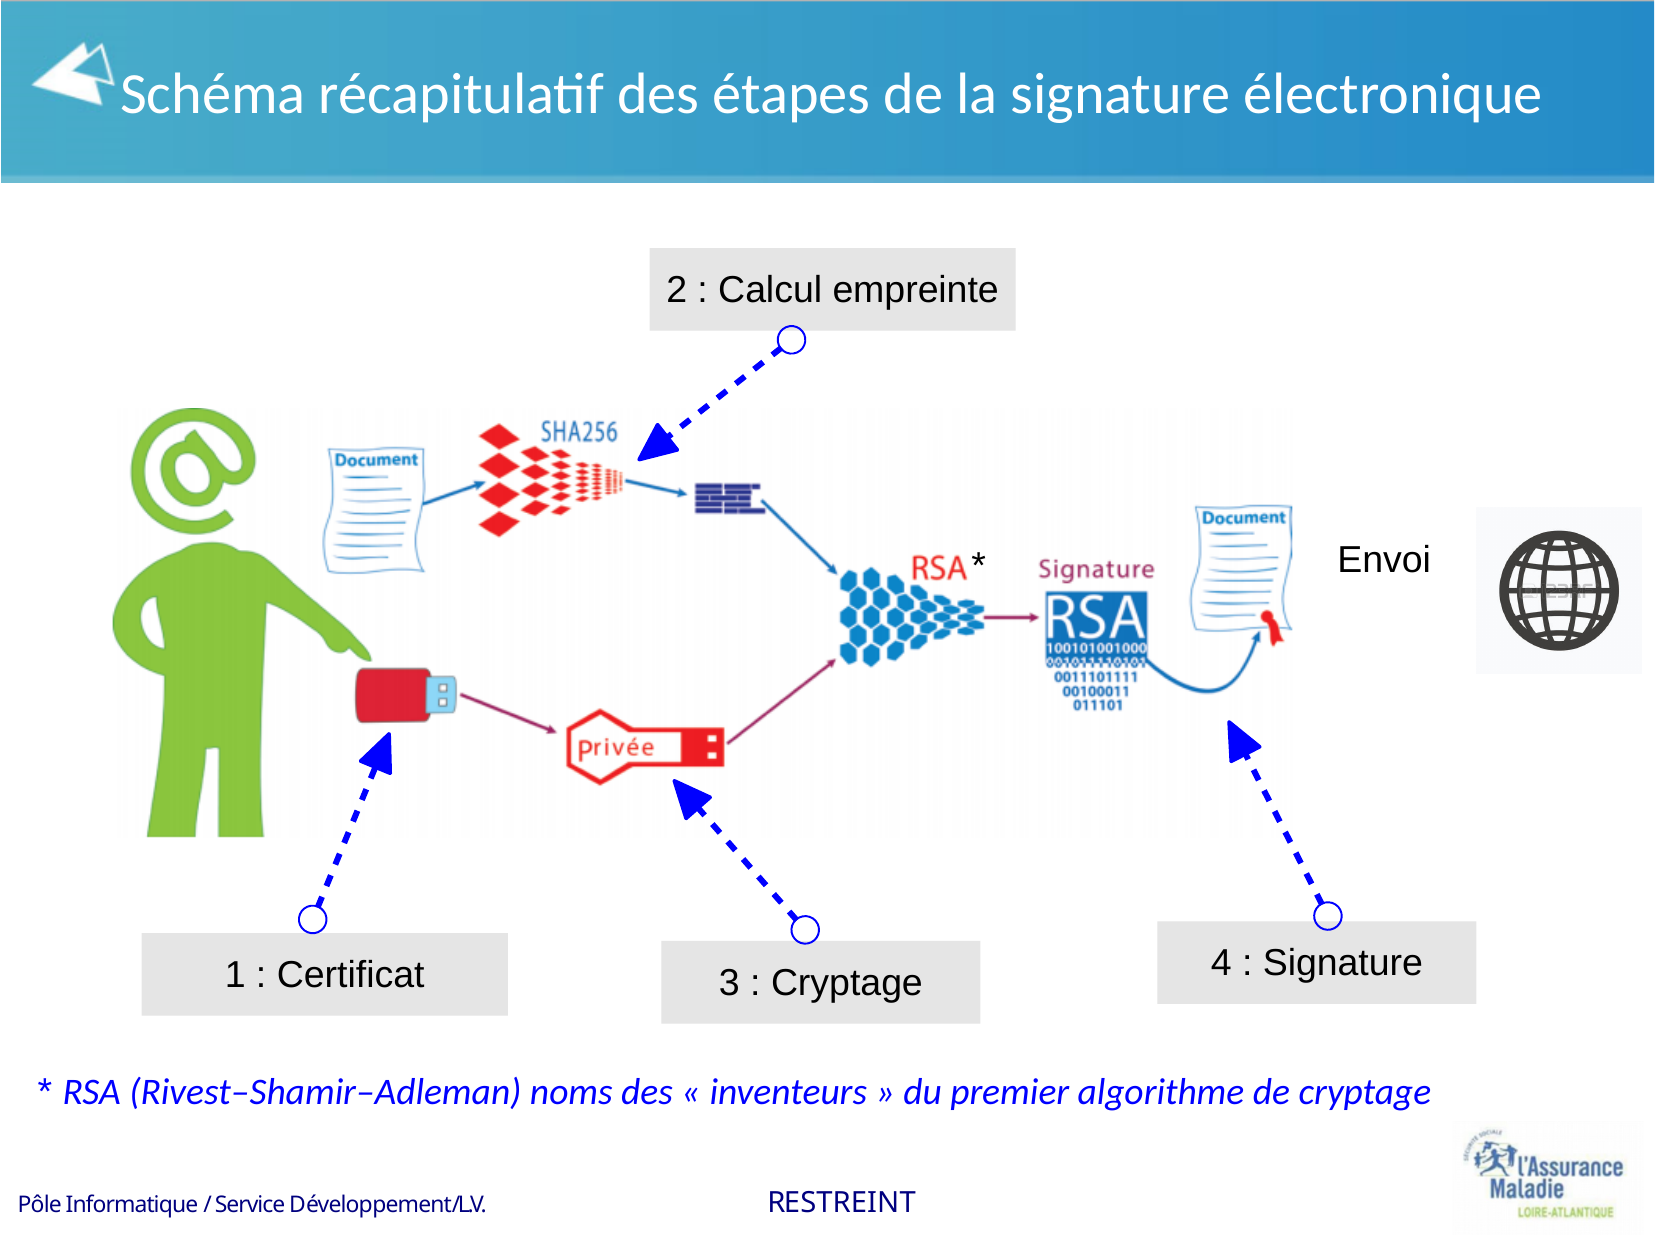

# Schéma récapitulatif des étapes de la signature électronique
2 : Calcul empreinte
Envoi
*
4 : Signature
1 : Certificat
3 : Cryptage
* RSA (Rivest–Shamir–Adleman) noms des « inventeurs » du premier algorithme de cryptage